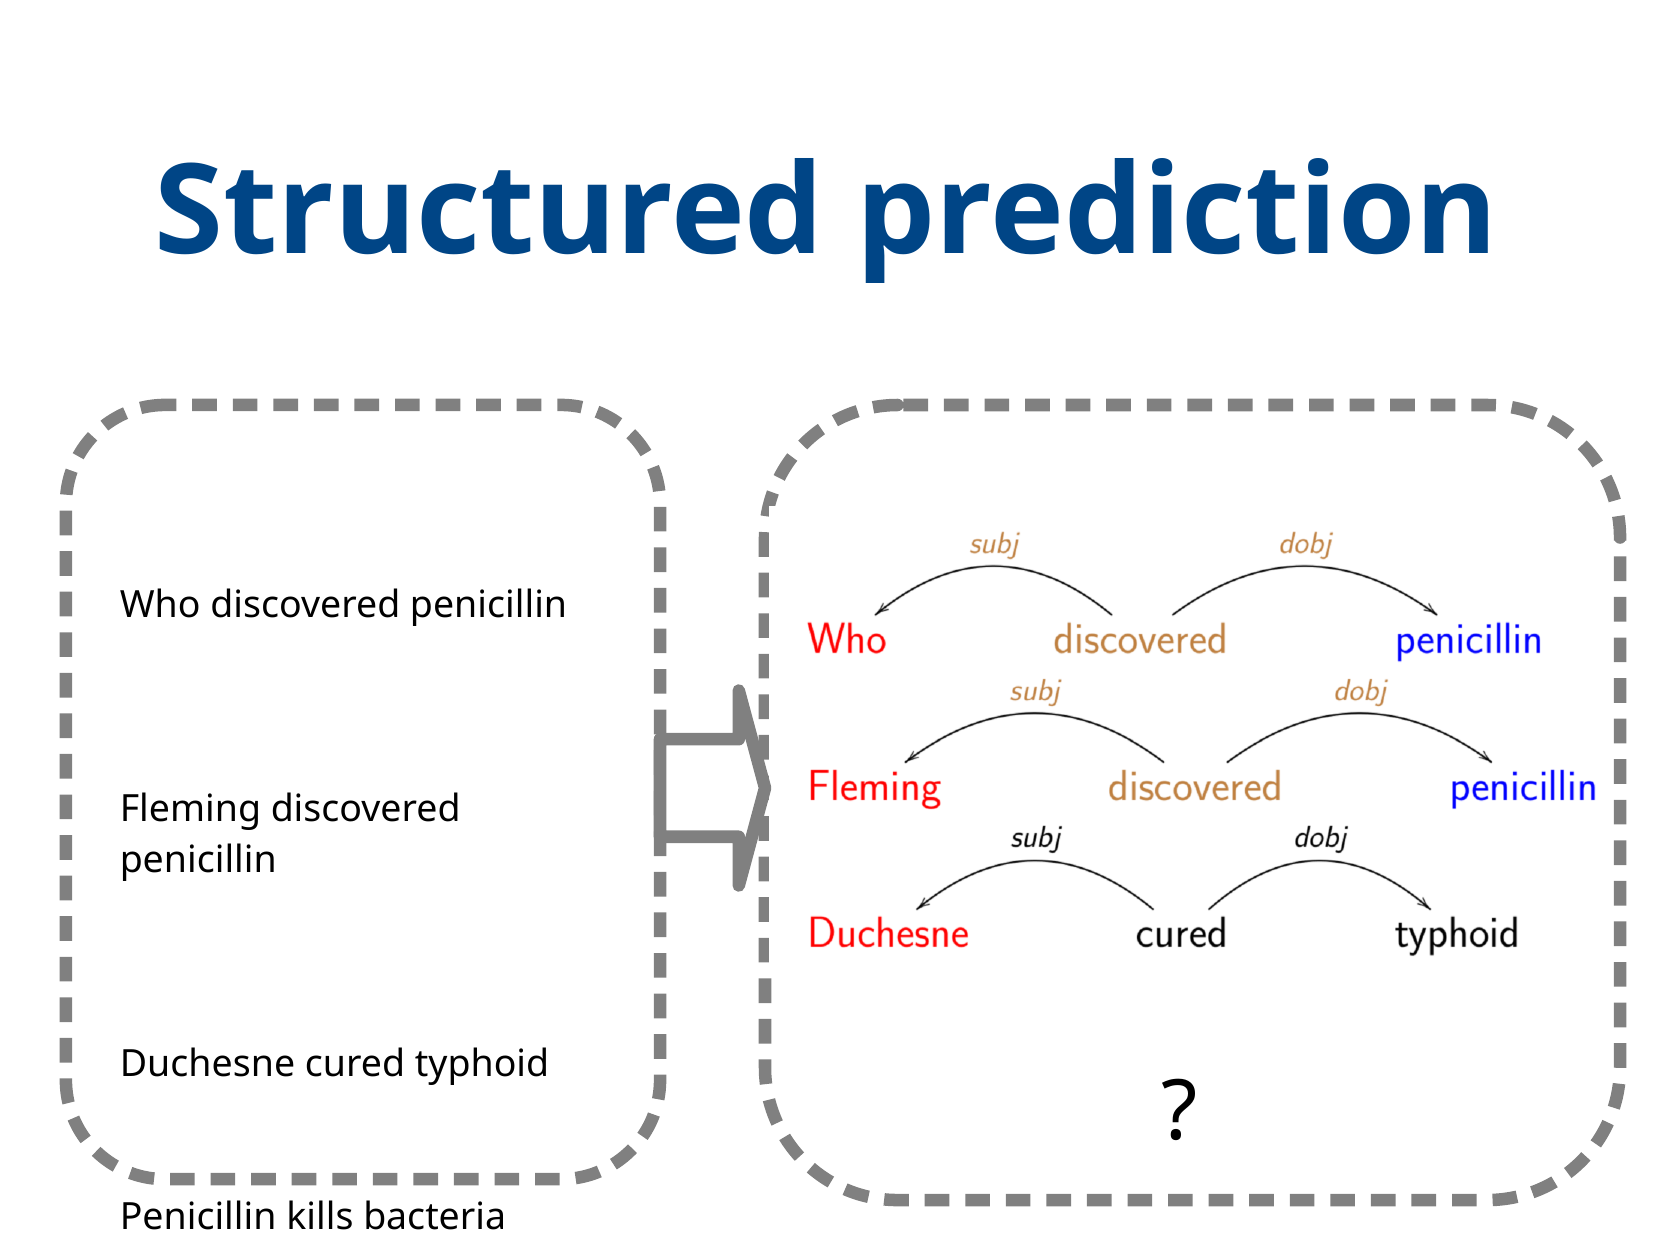

# Structured prediction
Who discovered penicillin
Fleming discovered penicillin
Duchesne cured typhoid
Penicillin kills bacteria
?